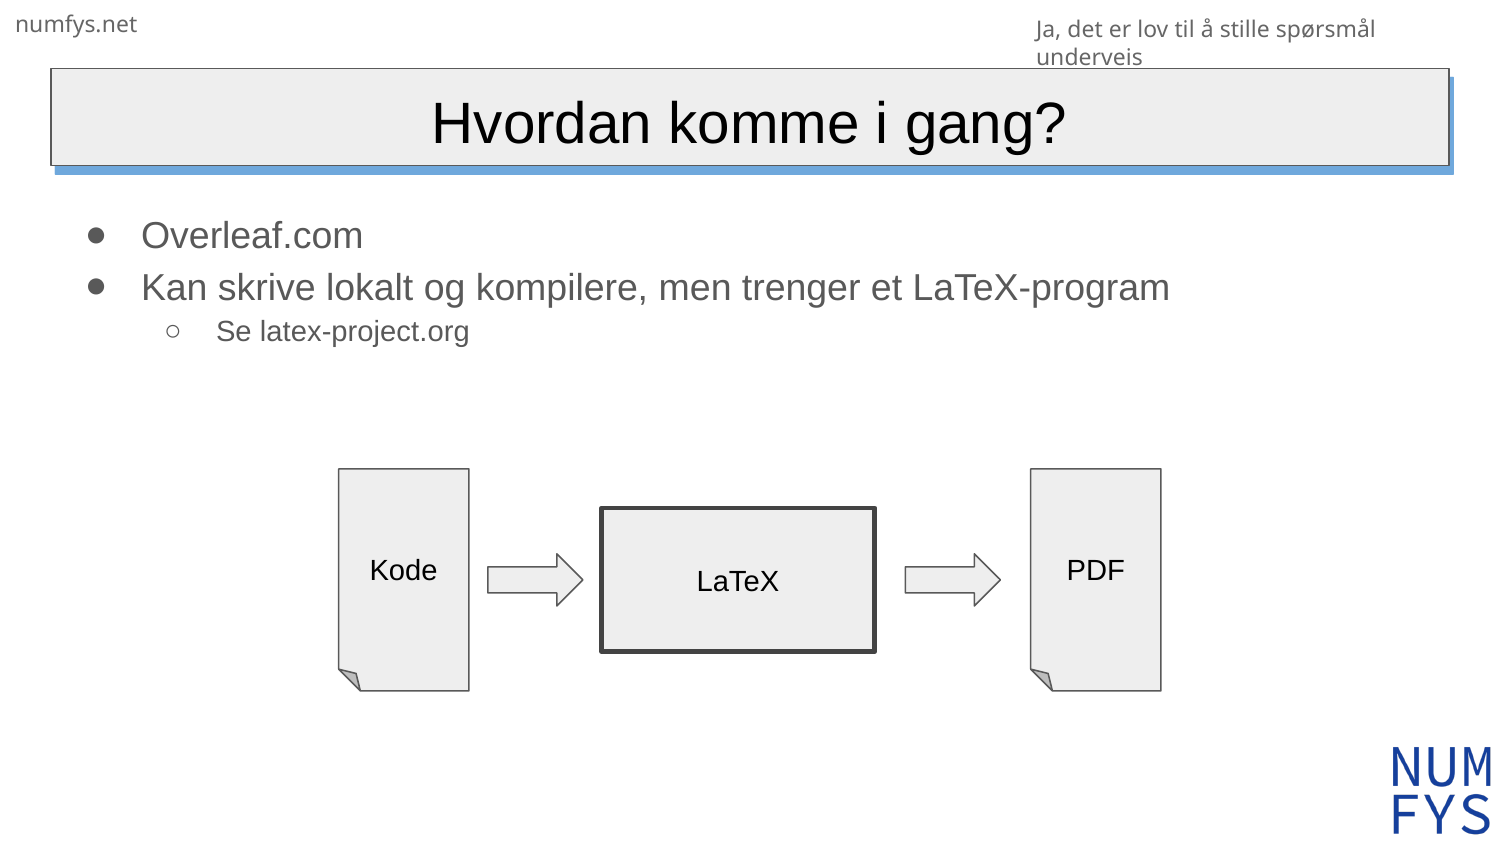

# Hvordan komme i gang?
Overleaf.com
Kan skrive lokalt og kompilere, men trenger et LaTeX-program
Se latex-project.org
Kode
PDF
LaTeX